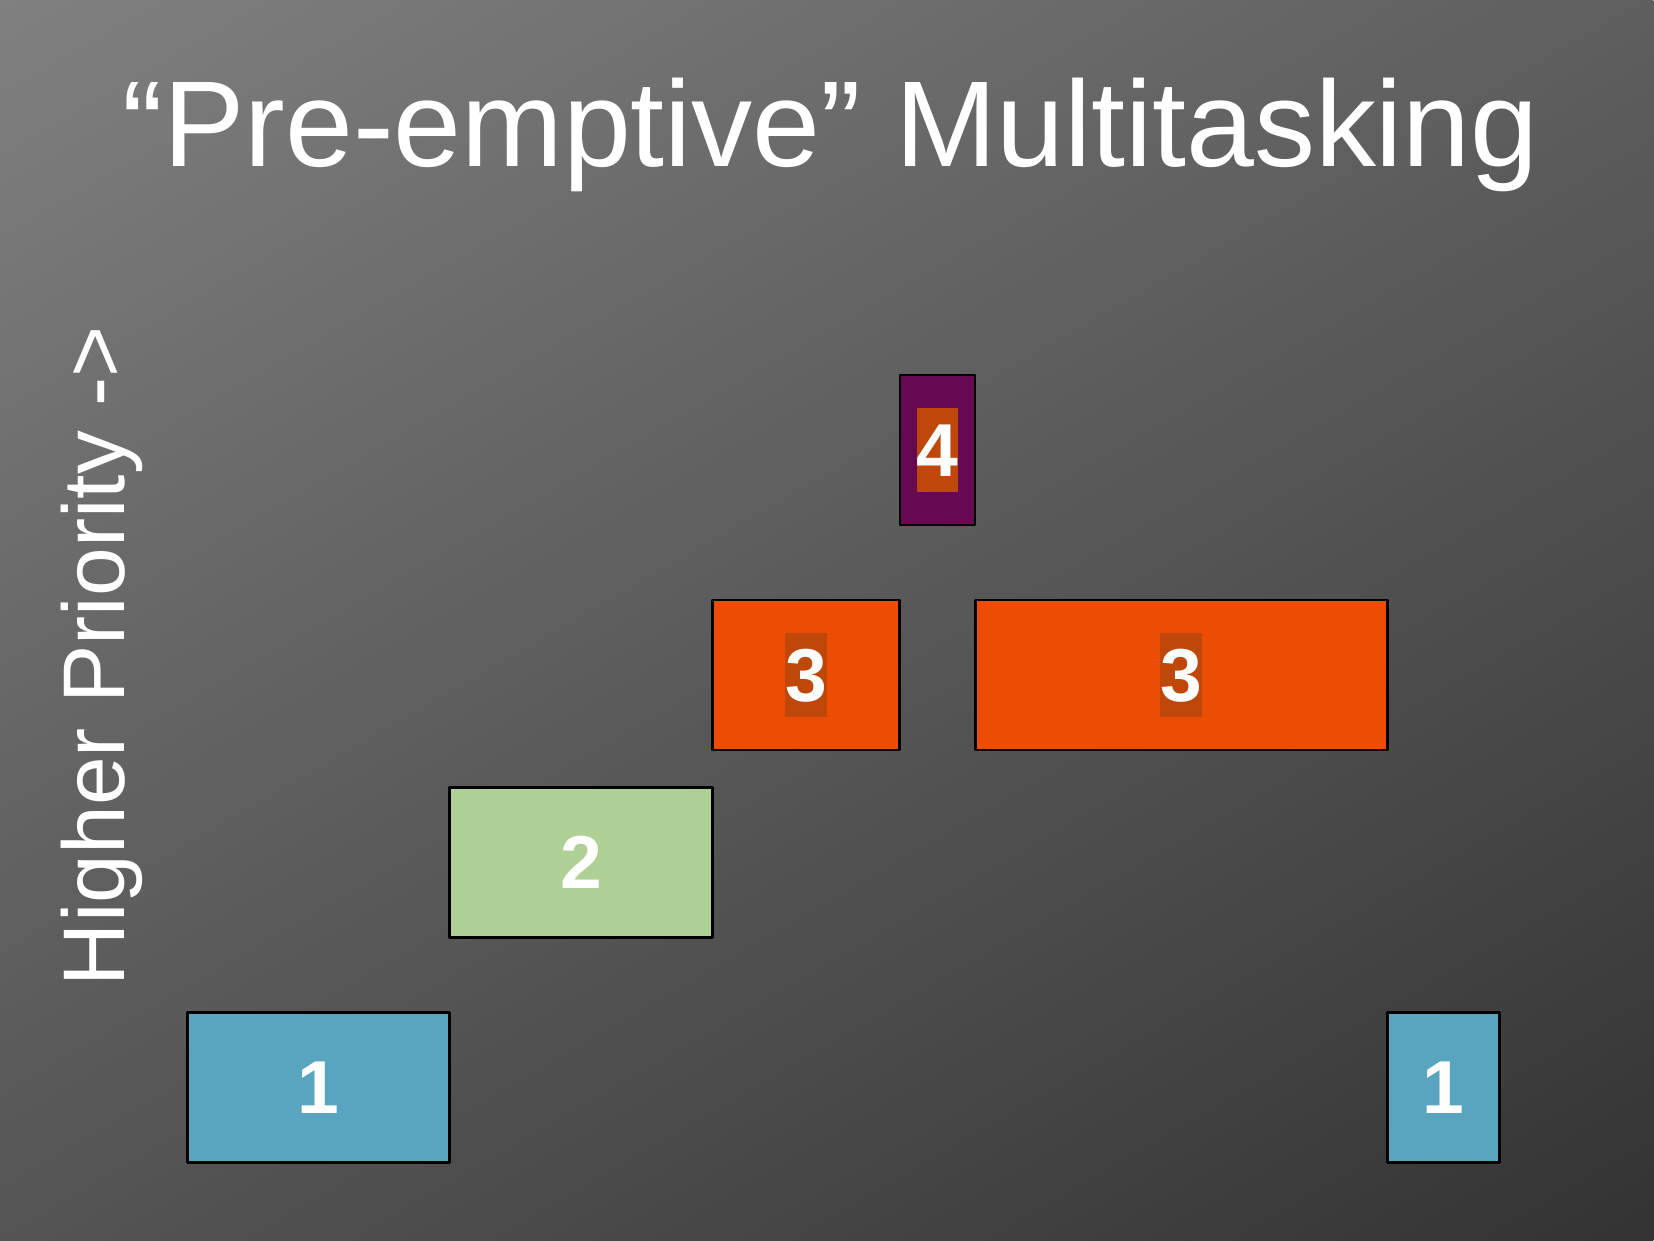

# “Pre-emptive” Multitasking
4
Higher Priority ->
3
3
2
1
1